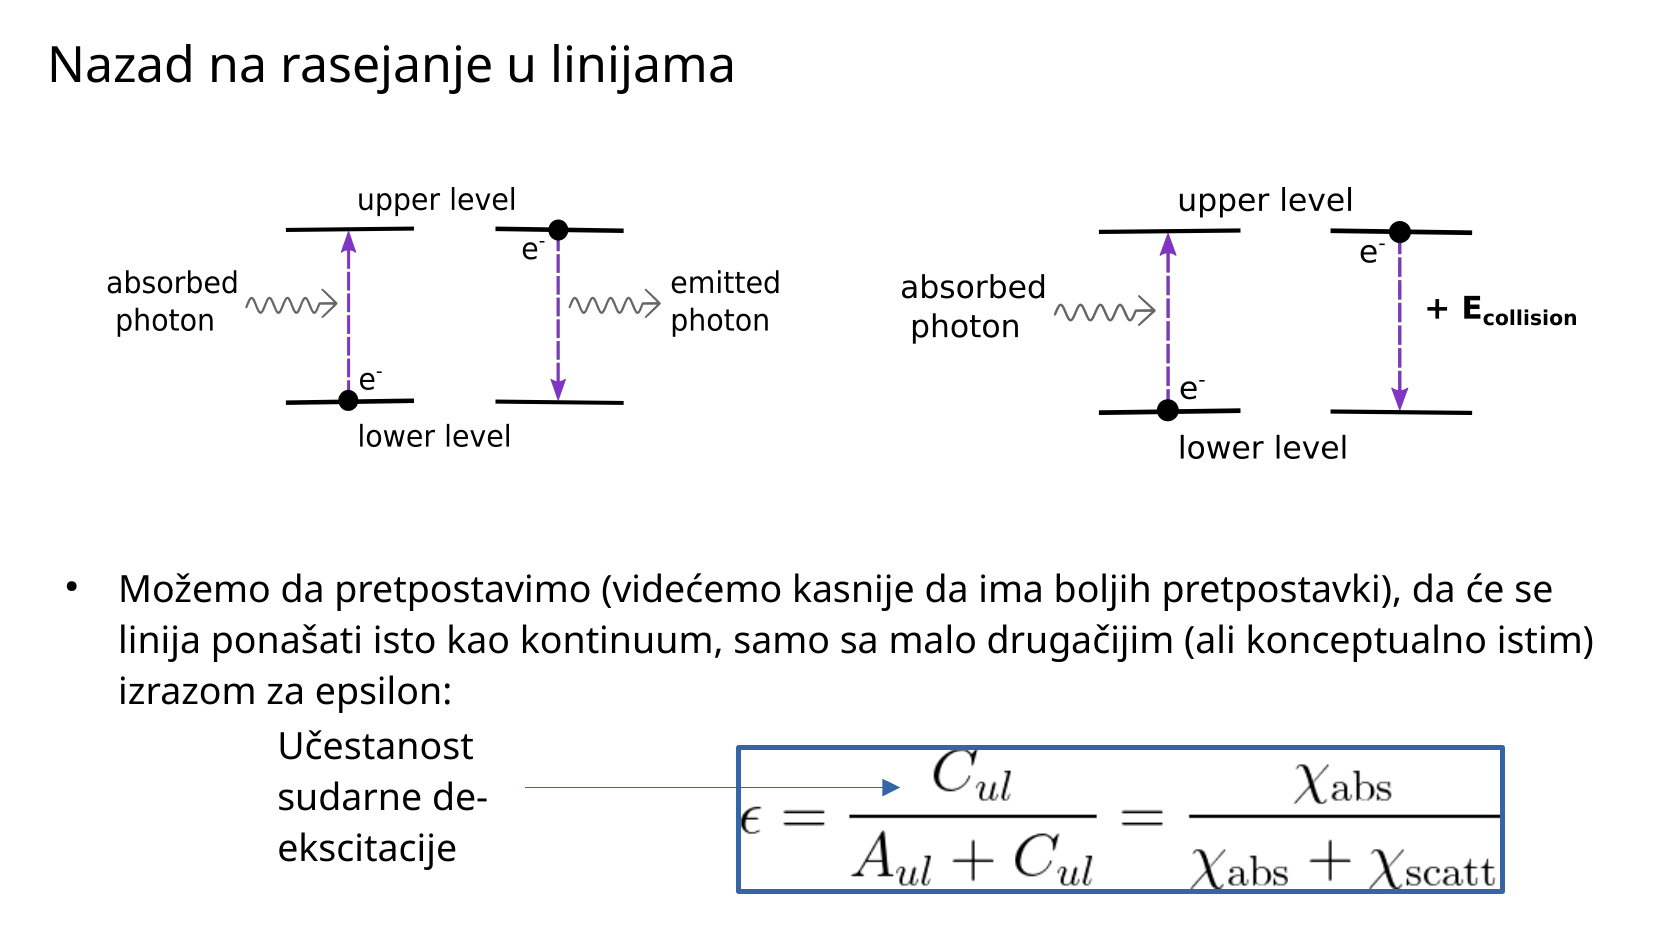

# Nazad na rasejanje u linijama
Možemo da pretpostavimo (videćemo kasnije da ima boljih pretpostavki), da će se linija ponašati isto kao kontinuum, samo sa malo drugačijim (ali konceptualno istim) izrazom za epsilon:
Učestanost sudarne de-ekscitacije